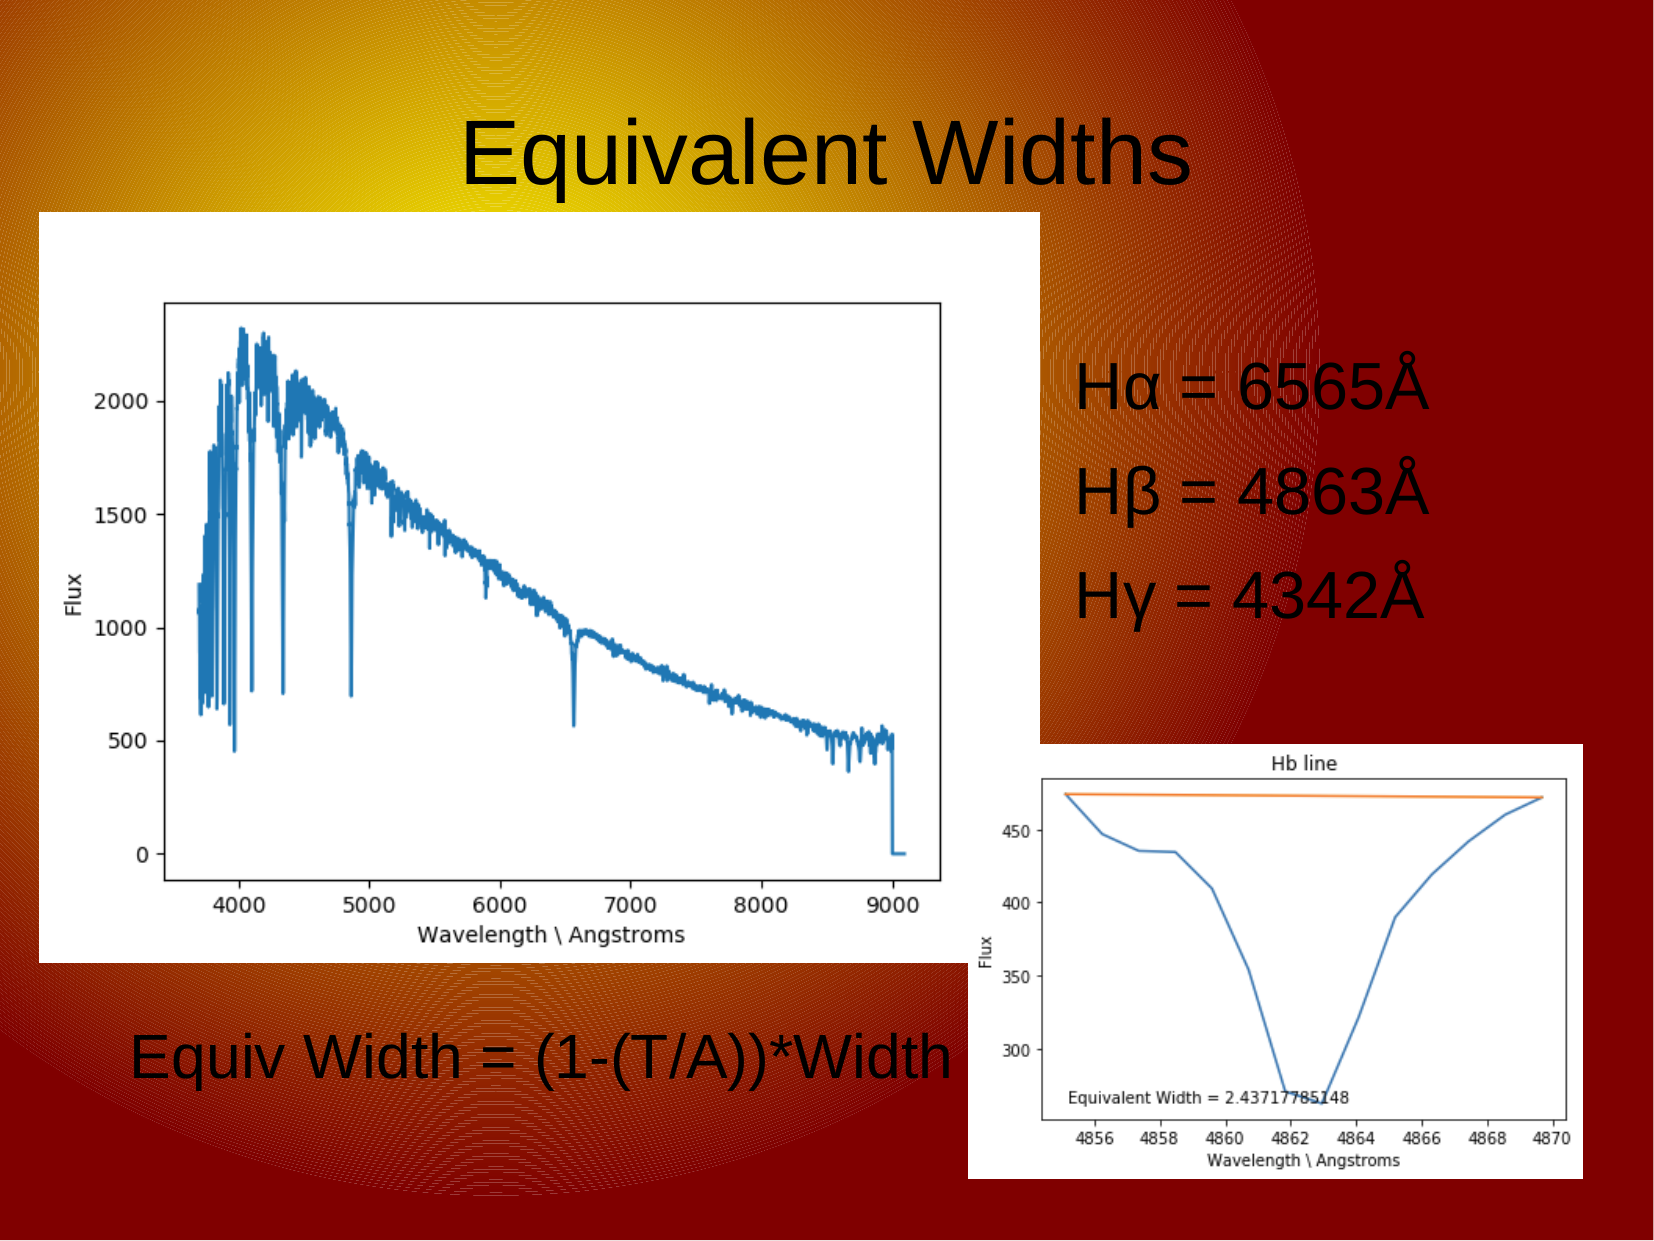

Equivalent Widths
Hα = 6565Å
Hβ = 4863Å
Hγ = 4342Å
# Equiv Width = (1-(T/A))*Width